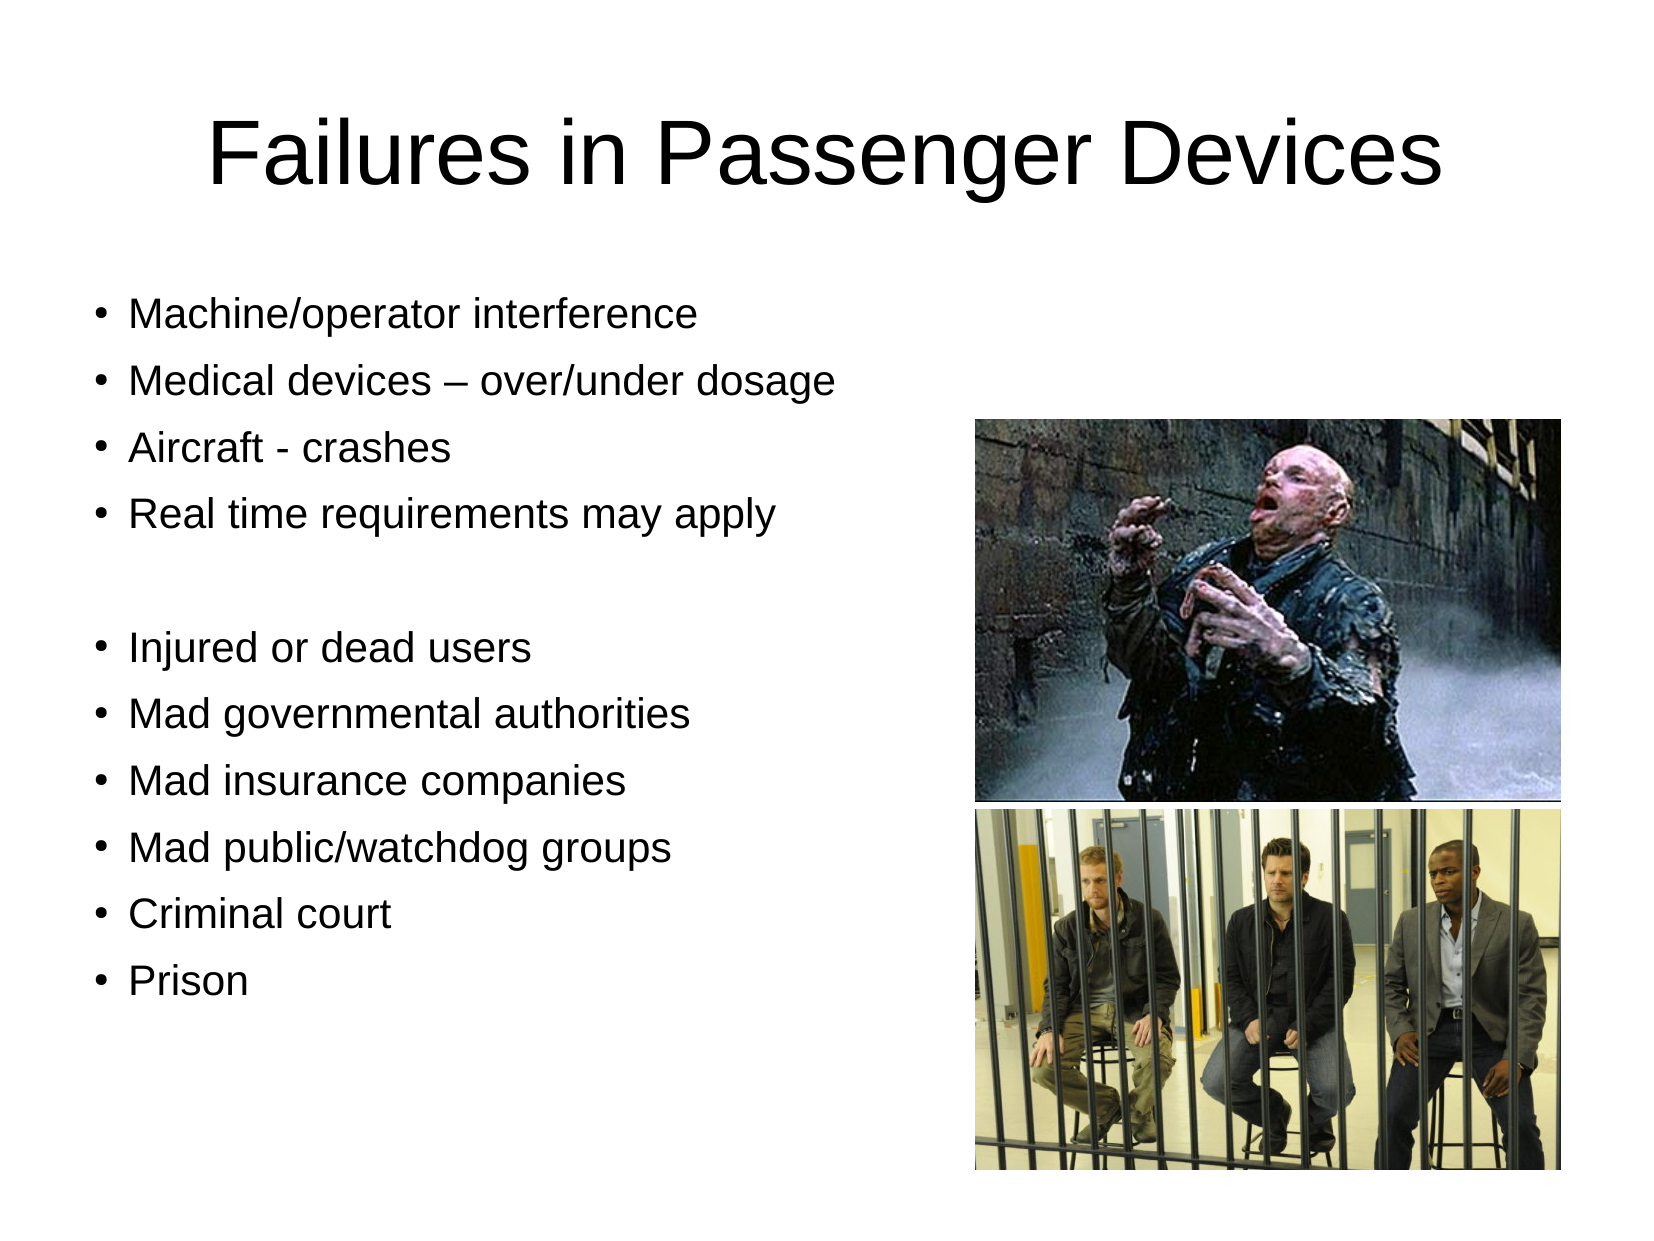

# Failures in Passenger Devices
Machine/operator interference
Medical devices – over/under dosage
Aircraft - crashes
Real time requirements may apply
Injured or dead users
Mad governmental authorities
Mad insurance companies
Mad public/watchdog groups
Criminal court
Prison